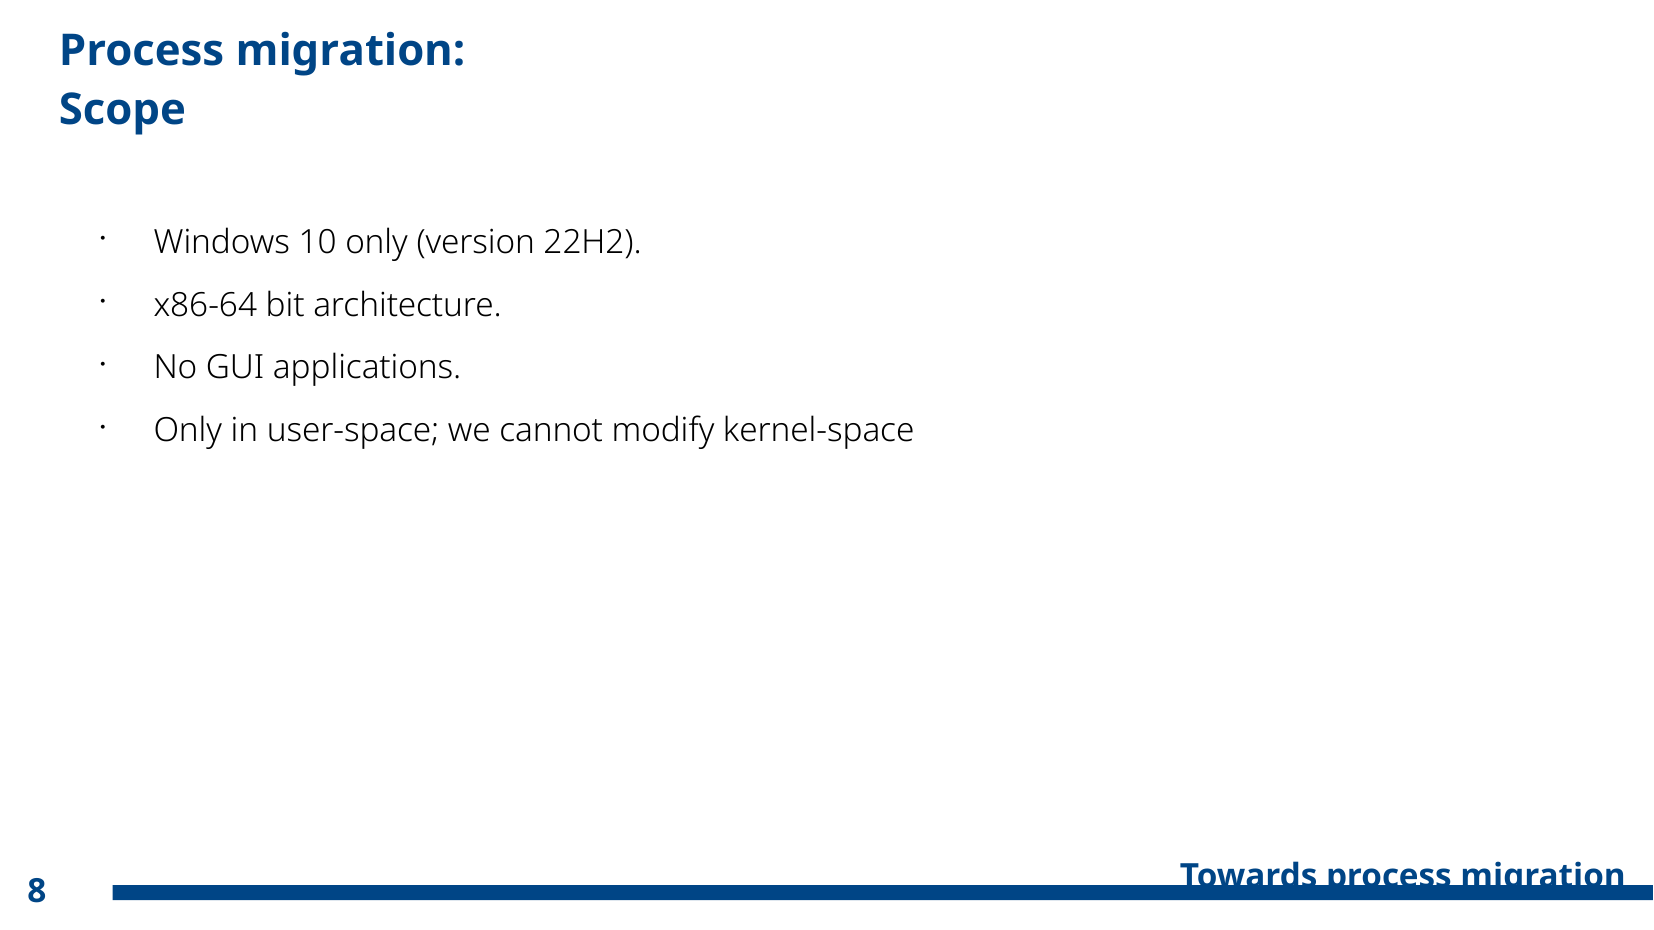

# Process migration: Scope
Windows 10 only (version 22H2).
x86-64 bit architecture.
No GUI applications.
Only in user-space; we cannot modify kernel-space